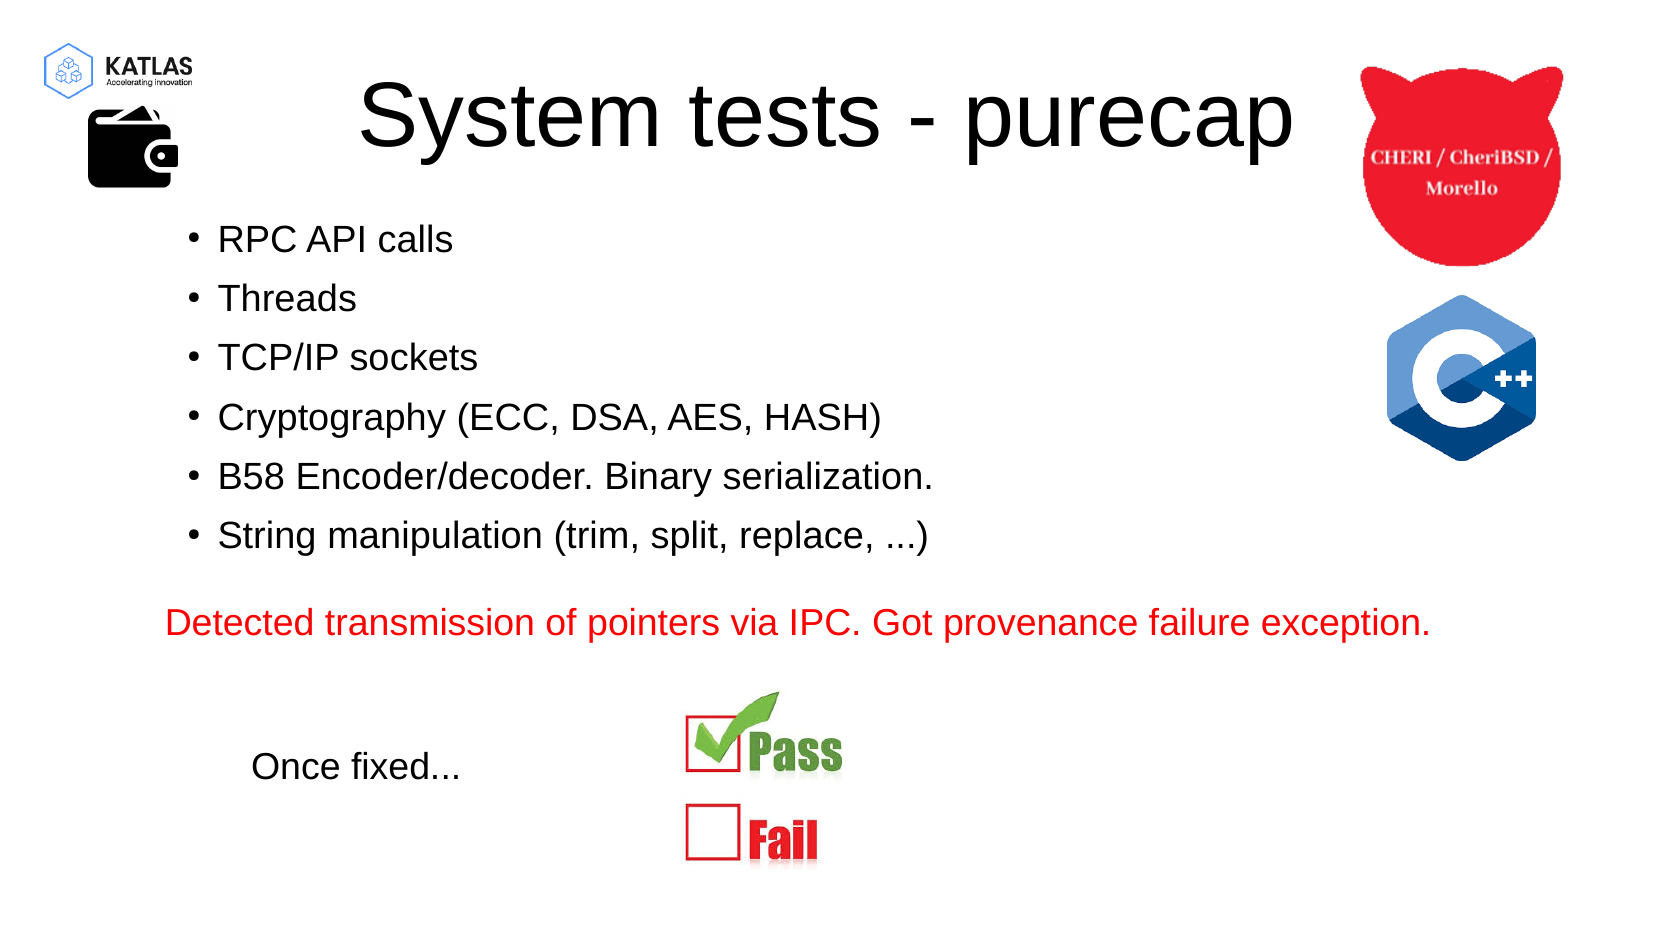

# System tests - purecap
RPC API calls
Threads
TCP/IP sockets
Cryptography (ECC, DSA, AES, HASH)
B58 Encoder/decoder. Binary serialization.
String manipulation (trim, split, replace, ...)
Detected transmission of pointers via IPC. Got provenance failure exception.
Once fixed...